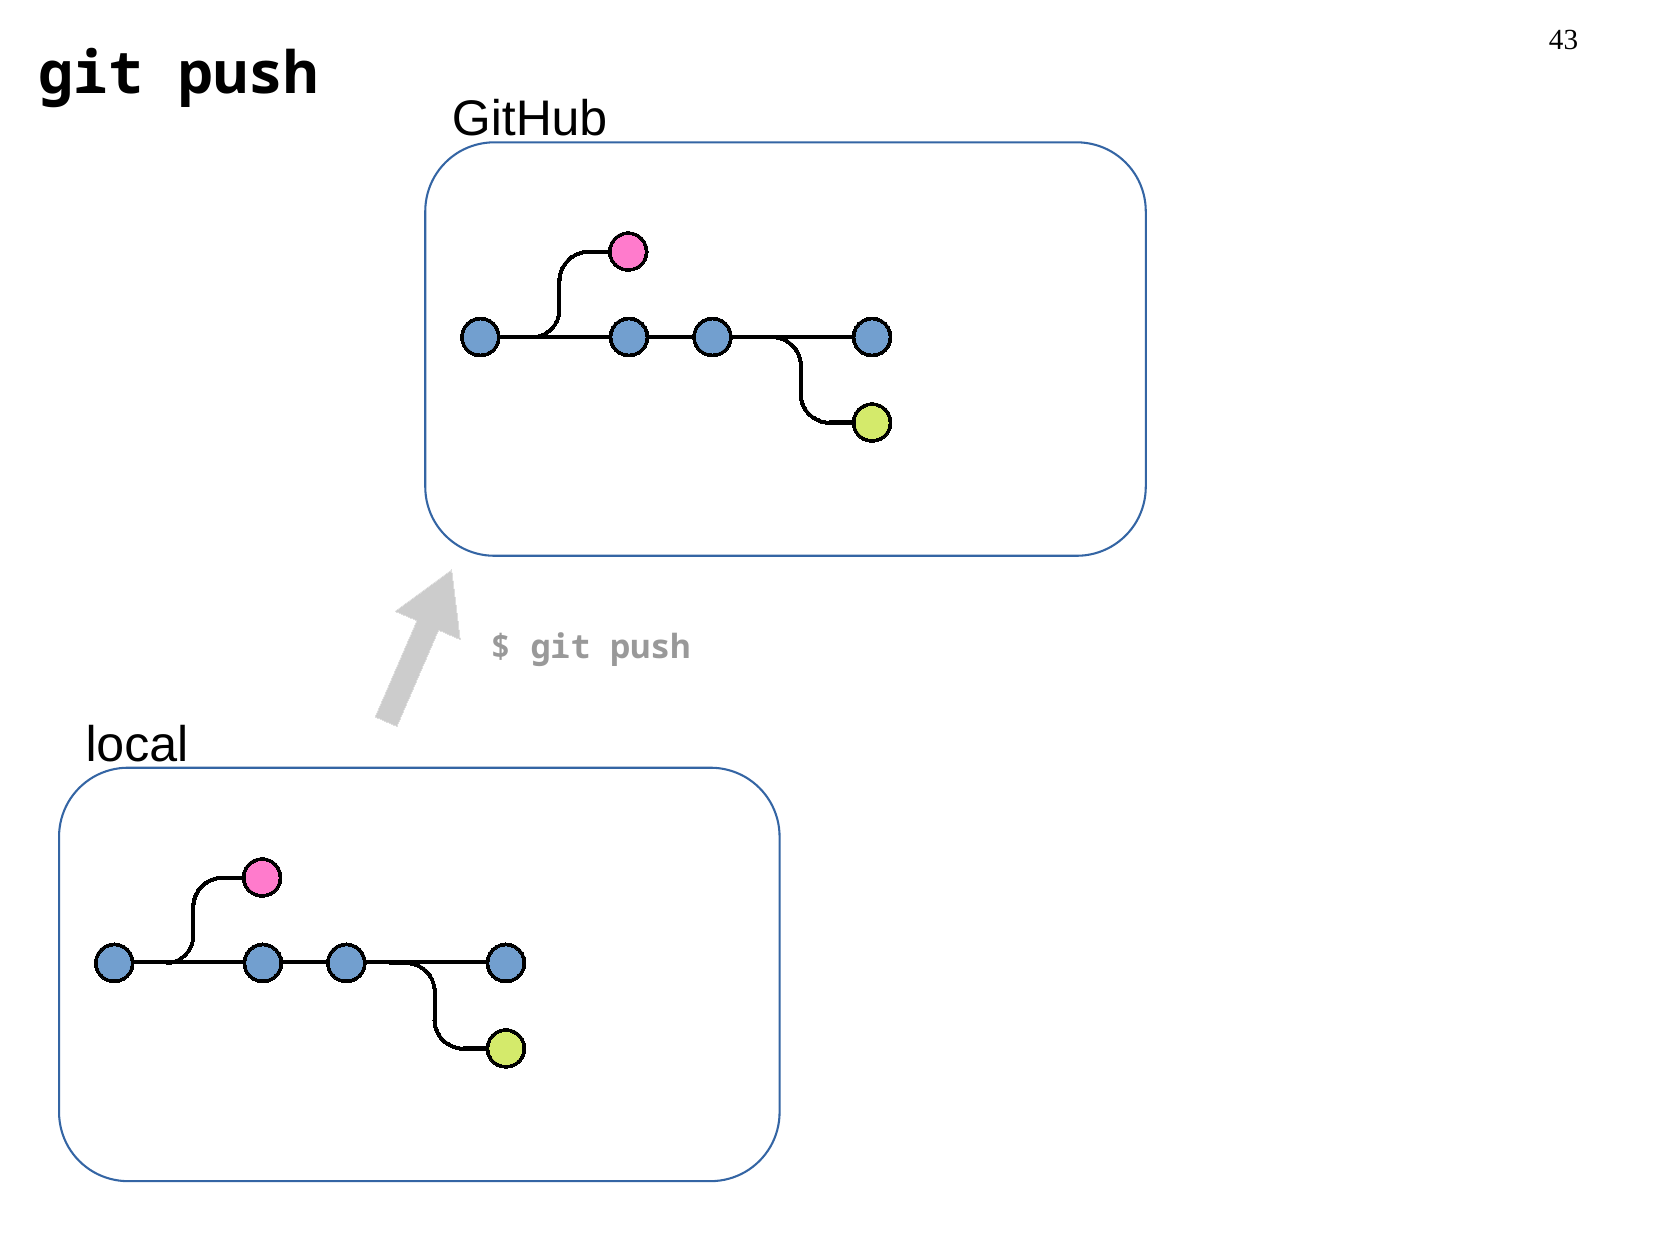

git push
43
GitHub
$ git push
local